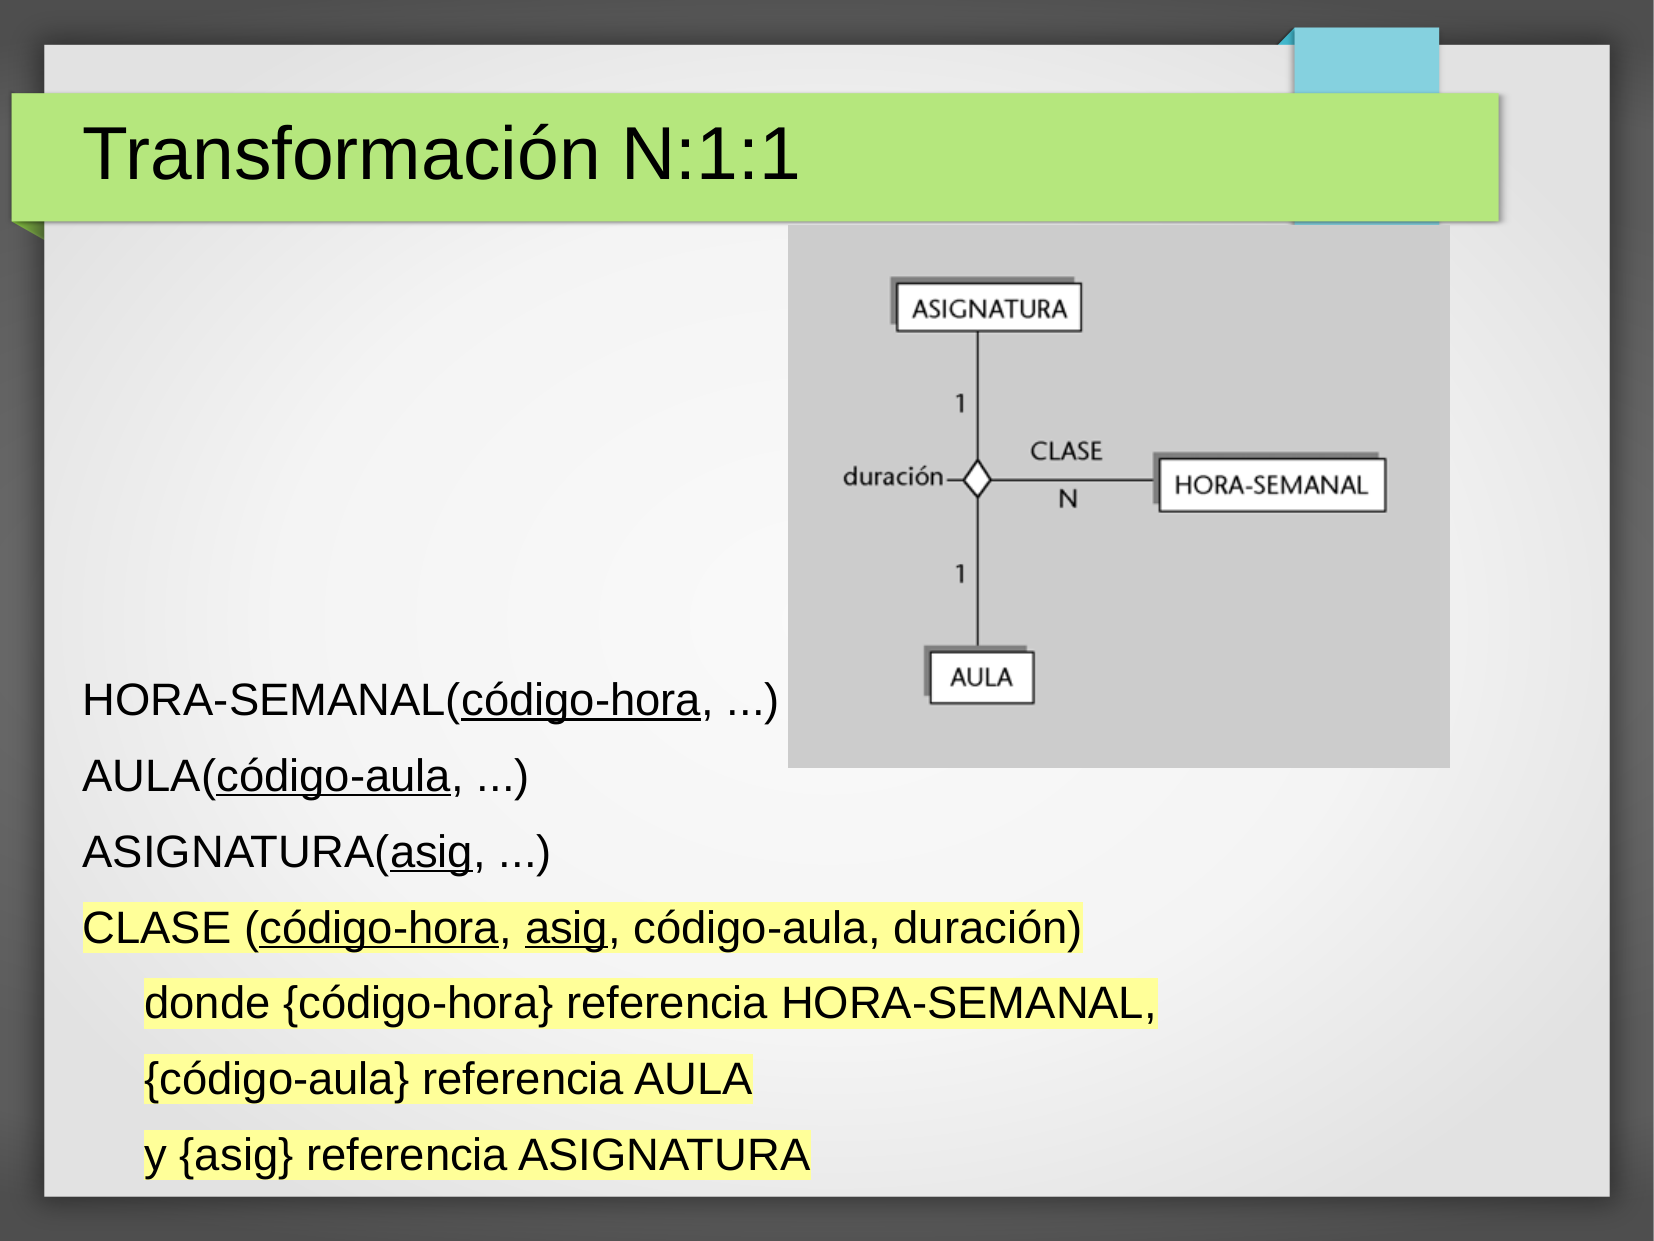

# Transformación N:1:1
HORA-SEMANAL(código-hora, ...)
AULA(código-aula, ...)
ASIGNATURA(asig, ...)
CLASE (código-hora, asig, código-aula, duración)
donde {código-hora} referencia HORA-SEMANAL,
{código-aula} referencia AULA
y {asig} referencia ASIGNATURA